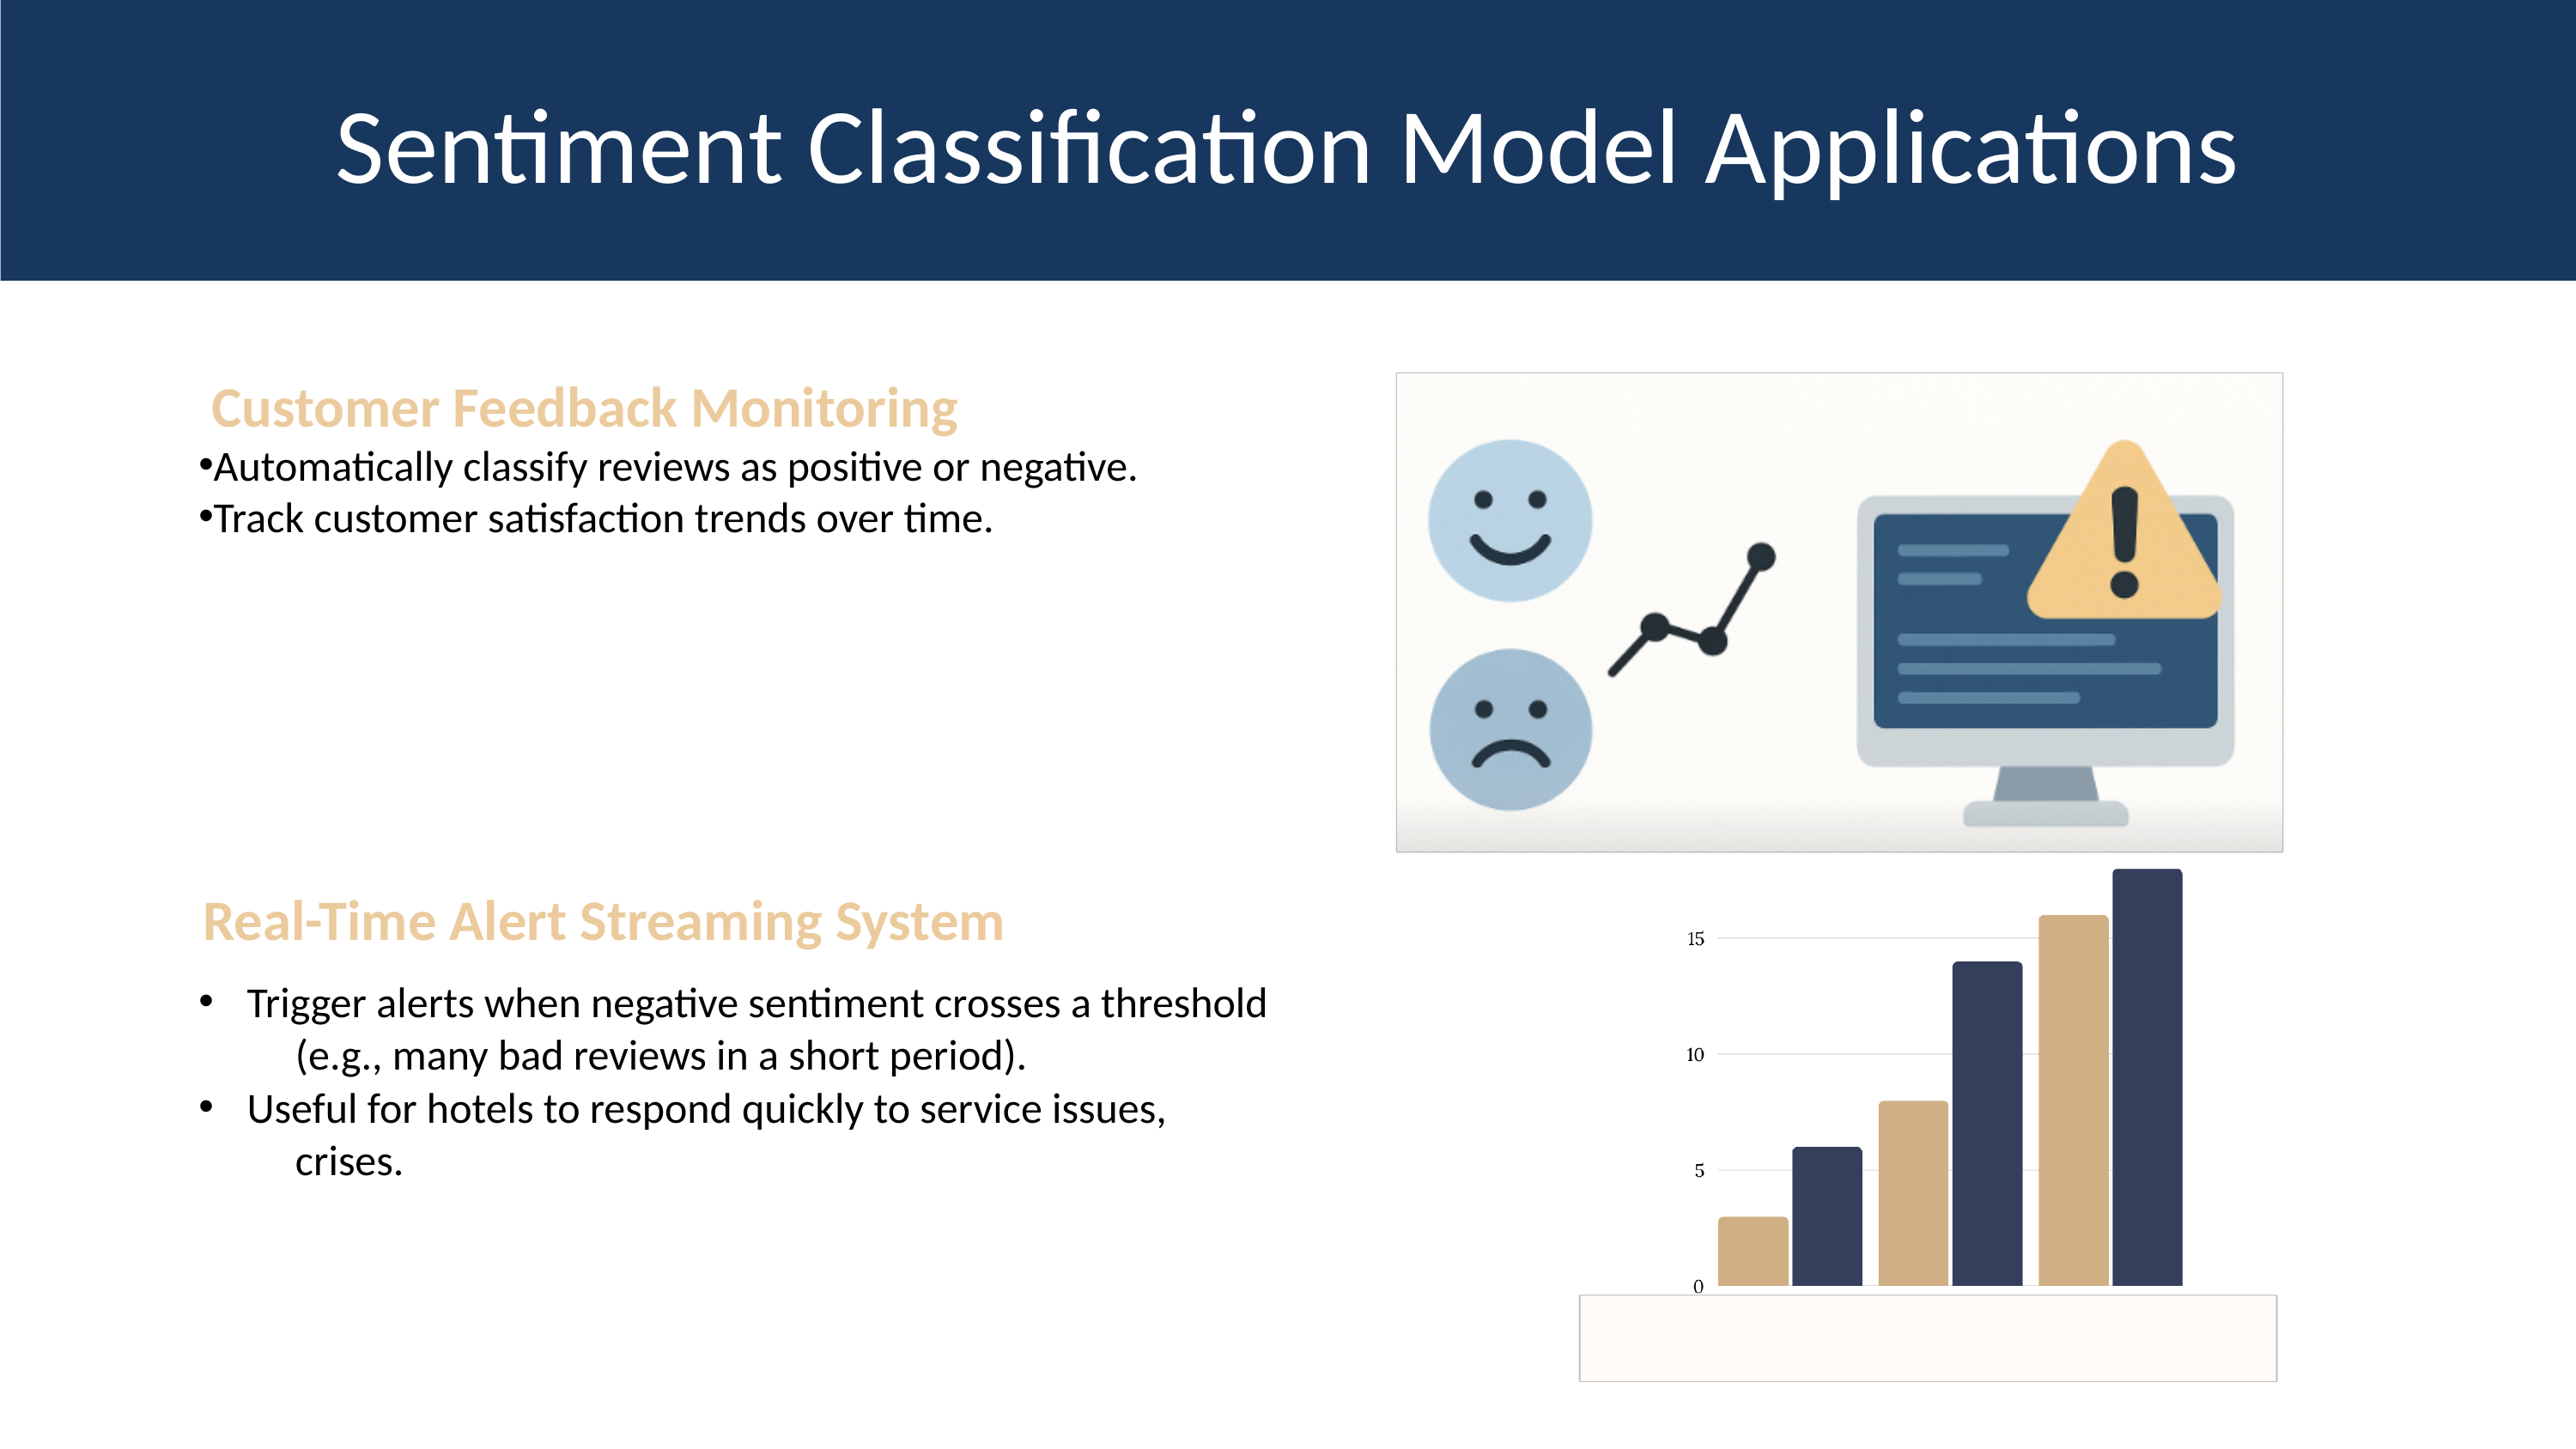

Sentiment Classification Model Applications
 Customer Feedback Monitoring
Automatically classify reviews as positive or negative.
Track customer satisfaction trends over time.
Real-Time Alert Streaming System
Trigger alerts when negative sentiment crosses a threshold (e.g., many bad reviews in a short period).
Useful for hotels to respond quickly to service issues, crises.